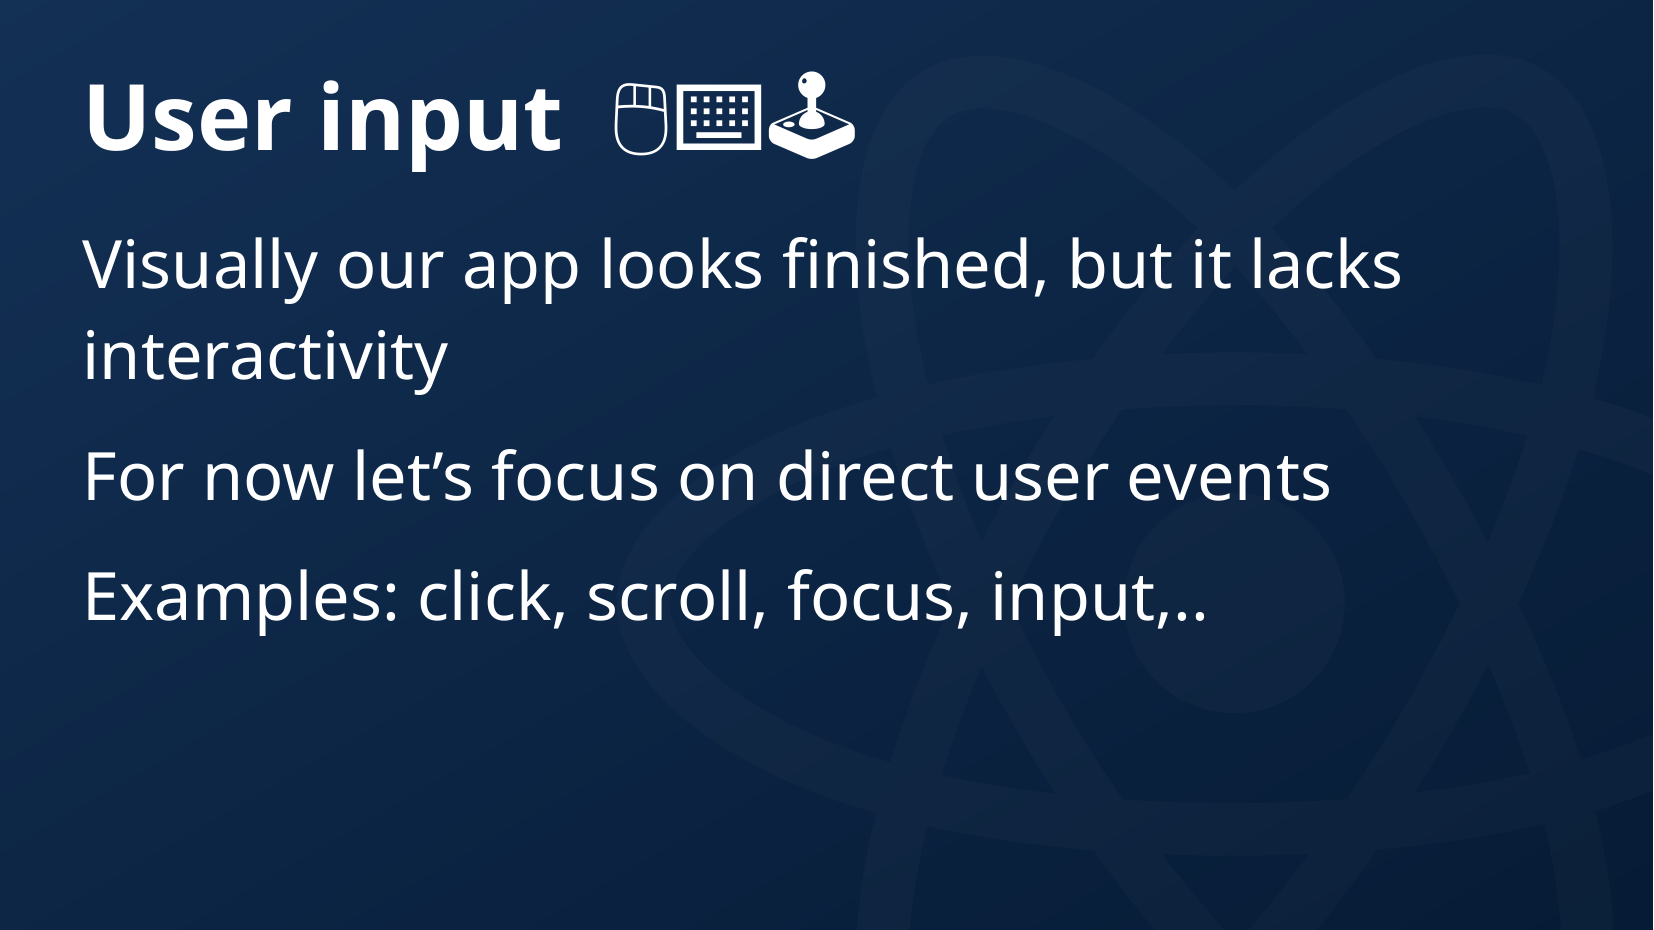

# User input 🖱⌨️📱🕹
Visually our app looks finished, but it lacks interactivity
For now let’s focus on direct user events
Examples: click, scroll, focus, input,..